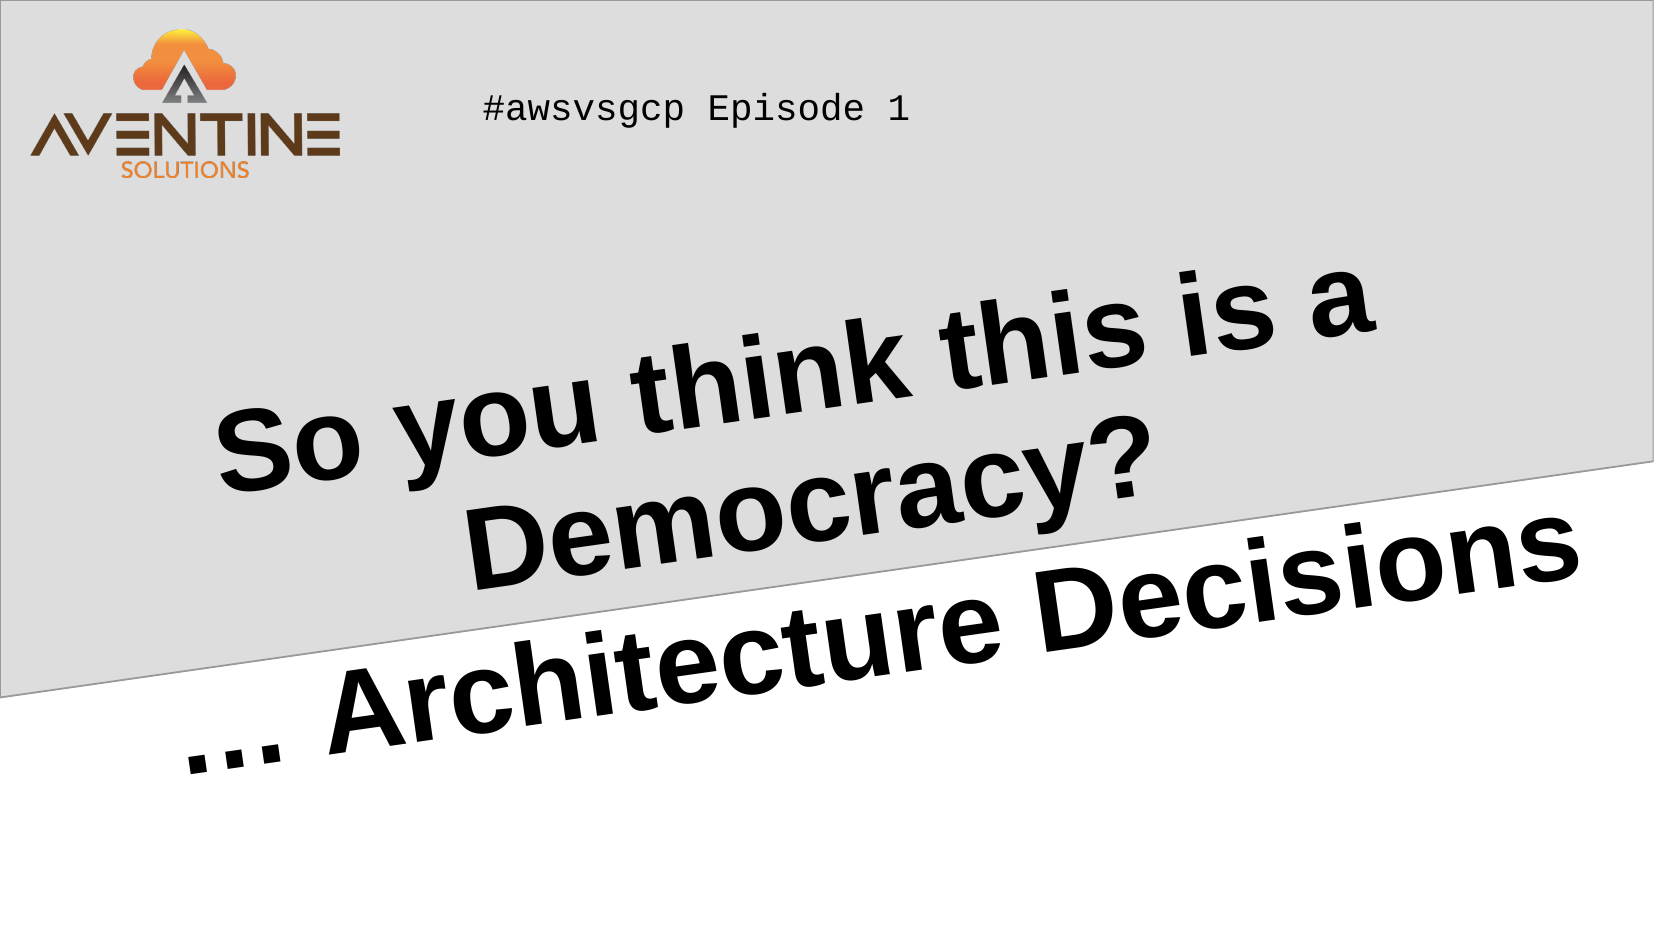

#awsvsgcp Episode 1
# So you think this is a Democracy?
… Architecture Decisions